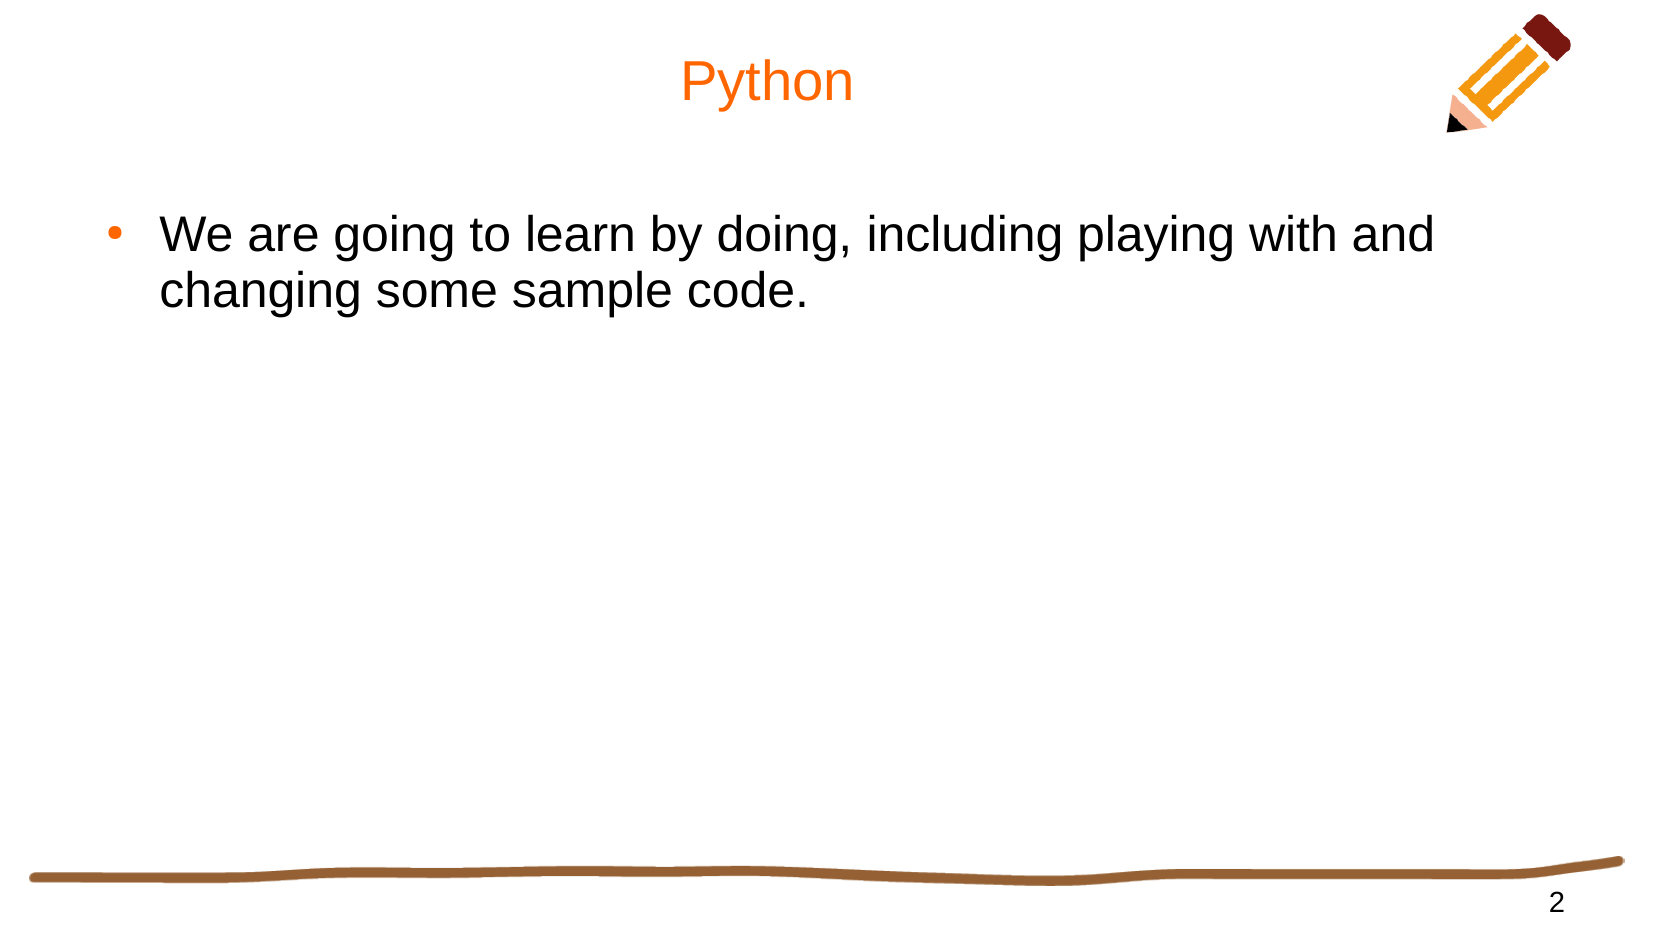

# Python
We are going to learn by doing, including playing with and changing some sample code.
2